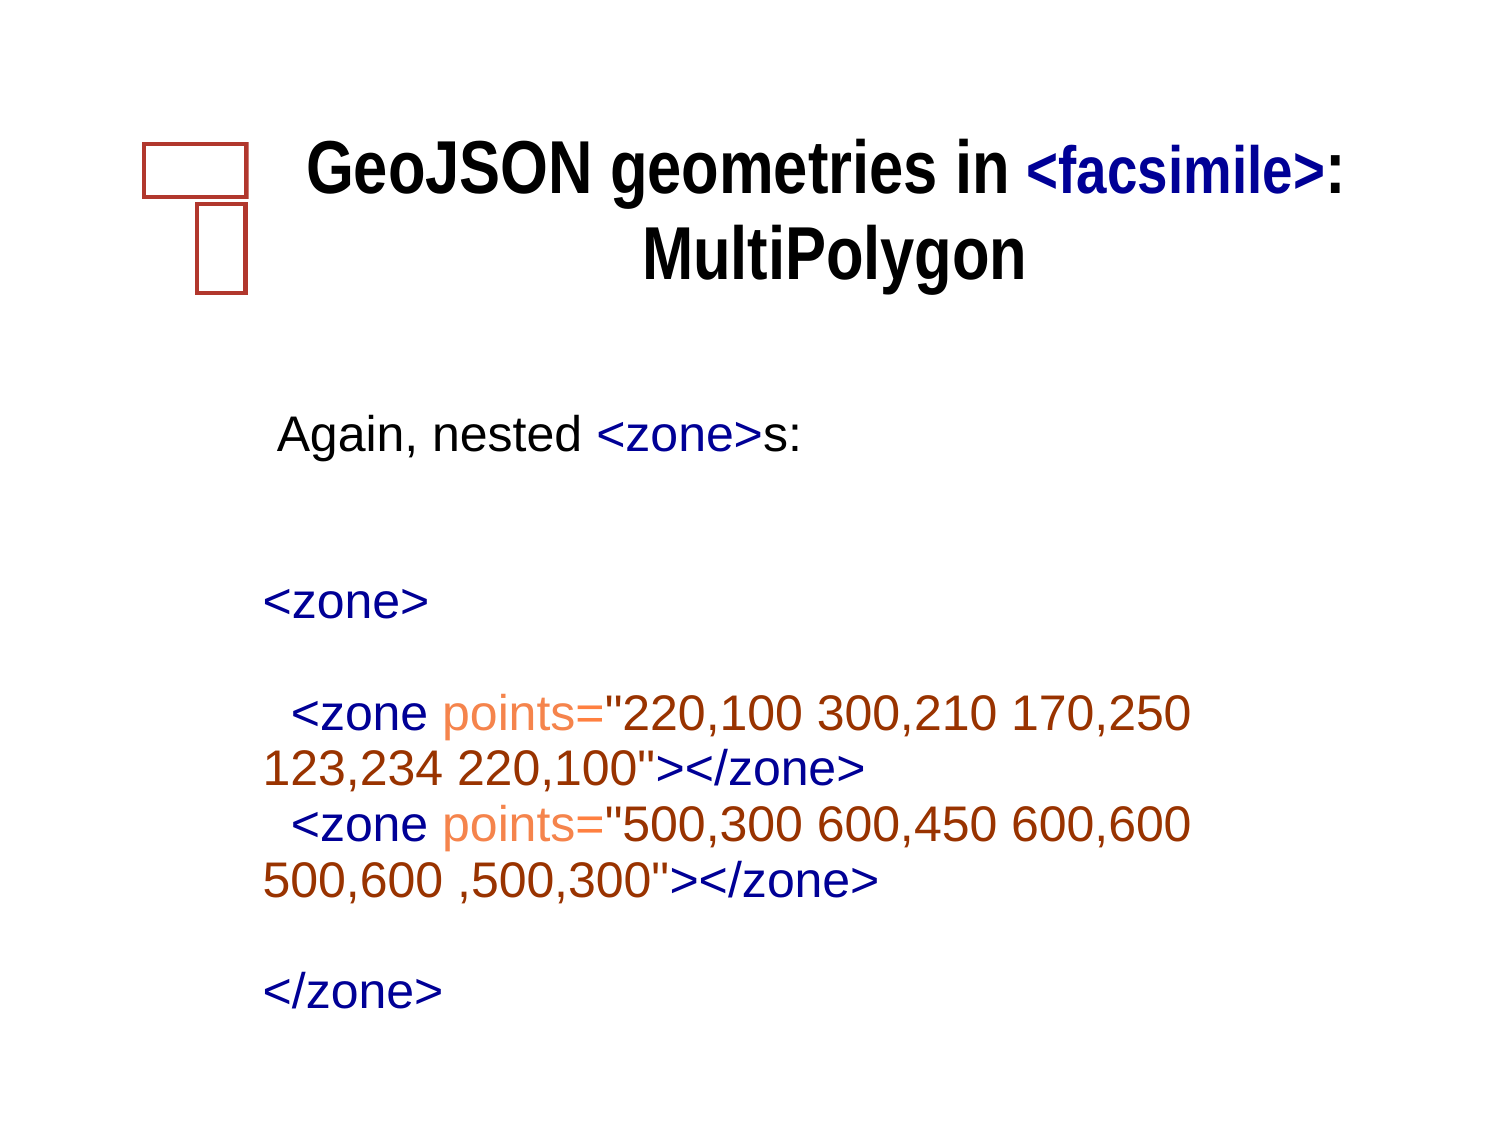

# GeoJSON geometries in <facsimile>: MultiPolygon
 Again, nested <zone>s:
<zone>
 <zone points="220,100 300,210 170,250 123,234 220,100"></zone>
 <zone points="500,300 600,450 600,600 500,600 ,500,300"></zone>
</zone>